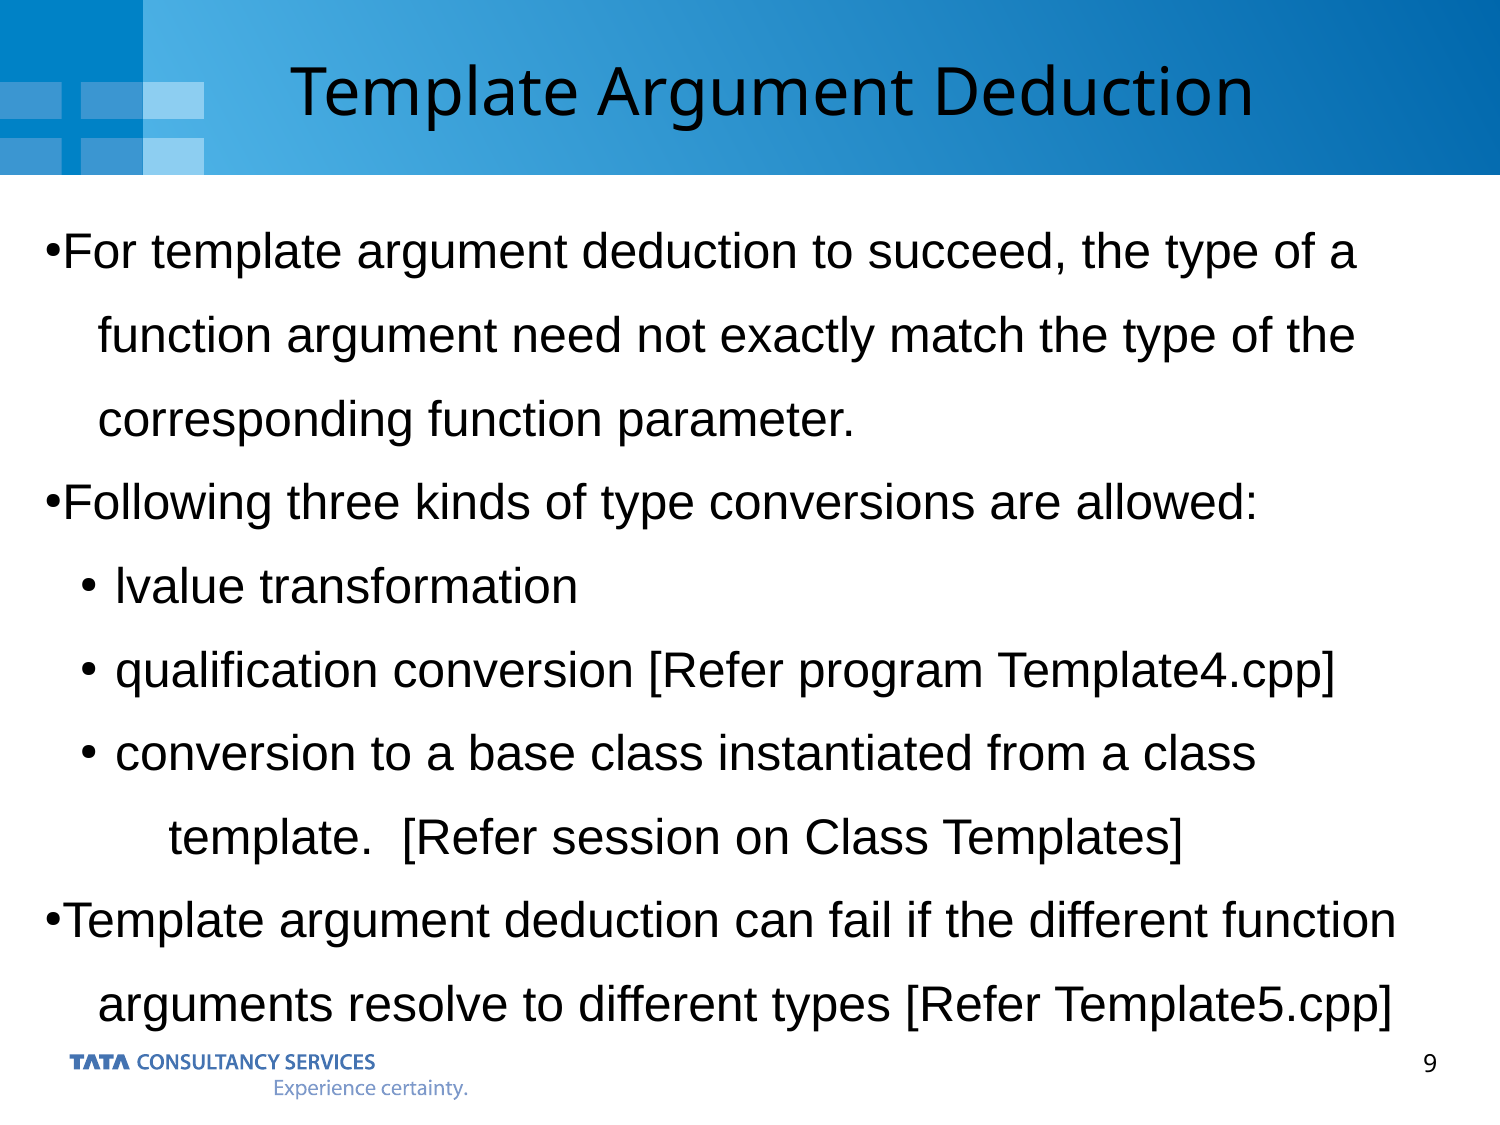

Template Argument Deduction
For template argument deduction to succeed, the type of a function argument need not exactly match the type of the corresponding function parameter.
Following three kinds of type conversions are allowed:
lvalue transformation
qualification conversion [Refer program Template4.cpp]
conversion to a base class instantiated from a class template. [Refer session on Class Templates]
Template argument deduction can fail if the different function arguments resolve to different types [Refer Template5.cpp]